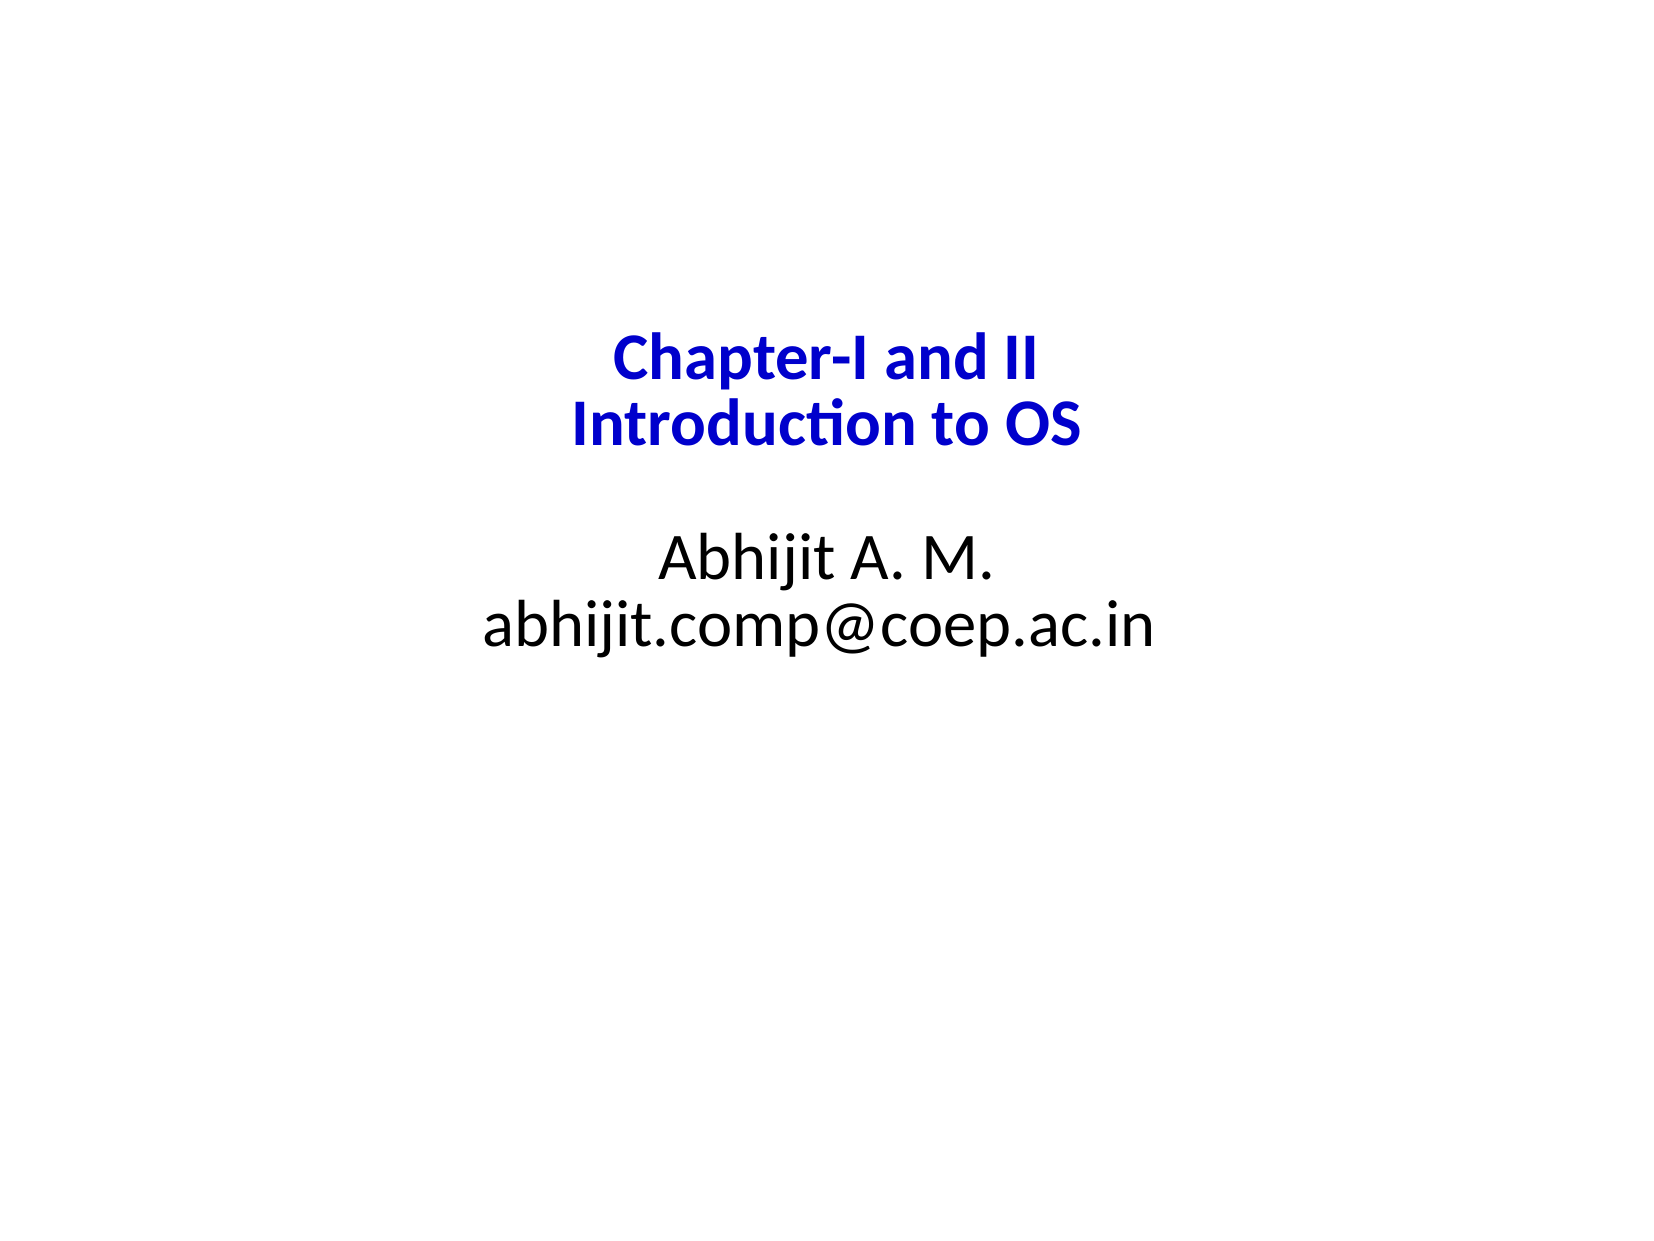

# Chapter-I and II
Introduction to OS
Abhijit A. M.
abhijit.comp@coep.ac.in